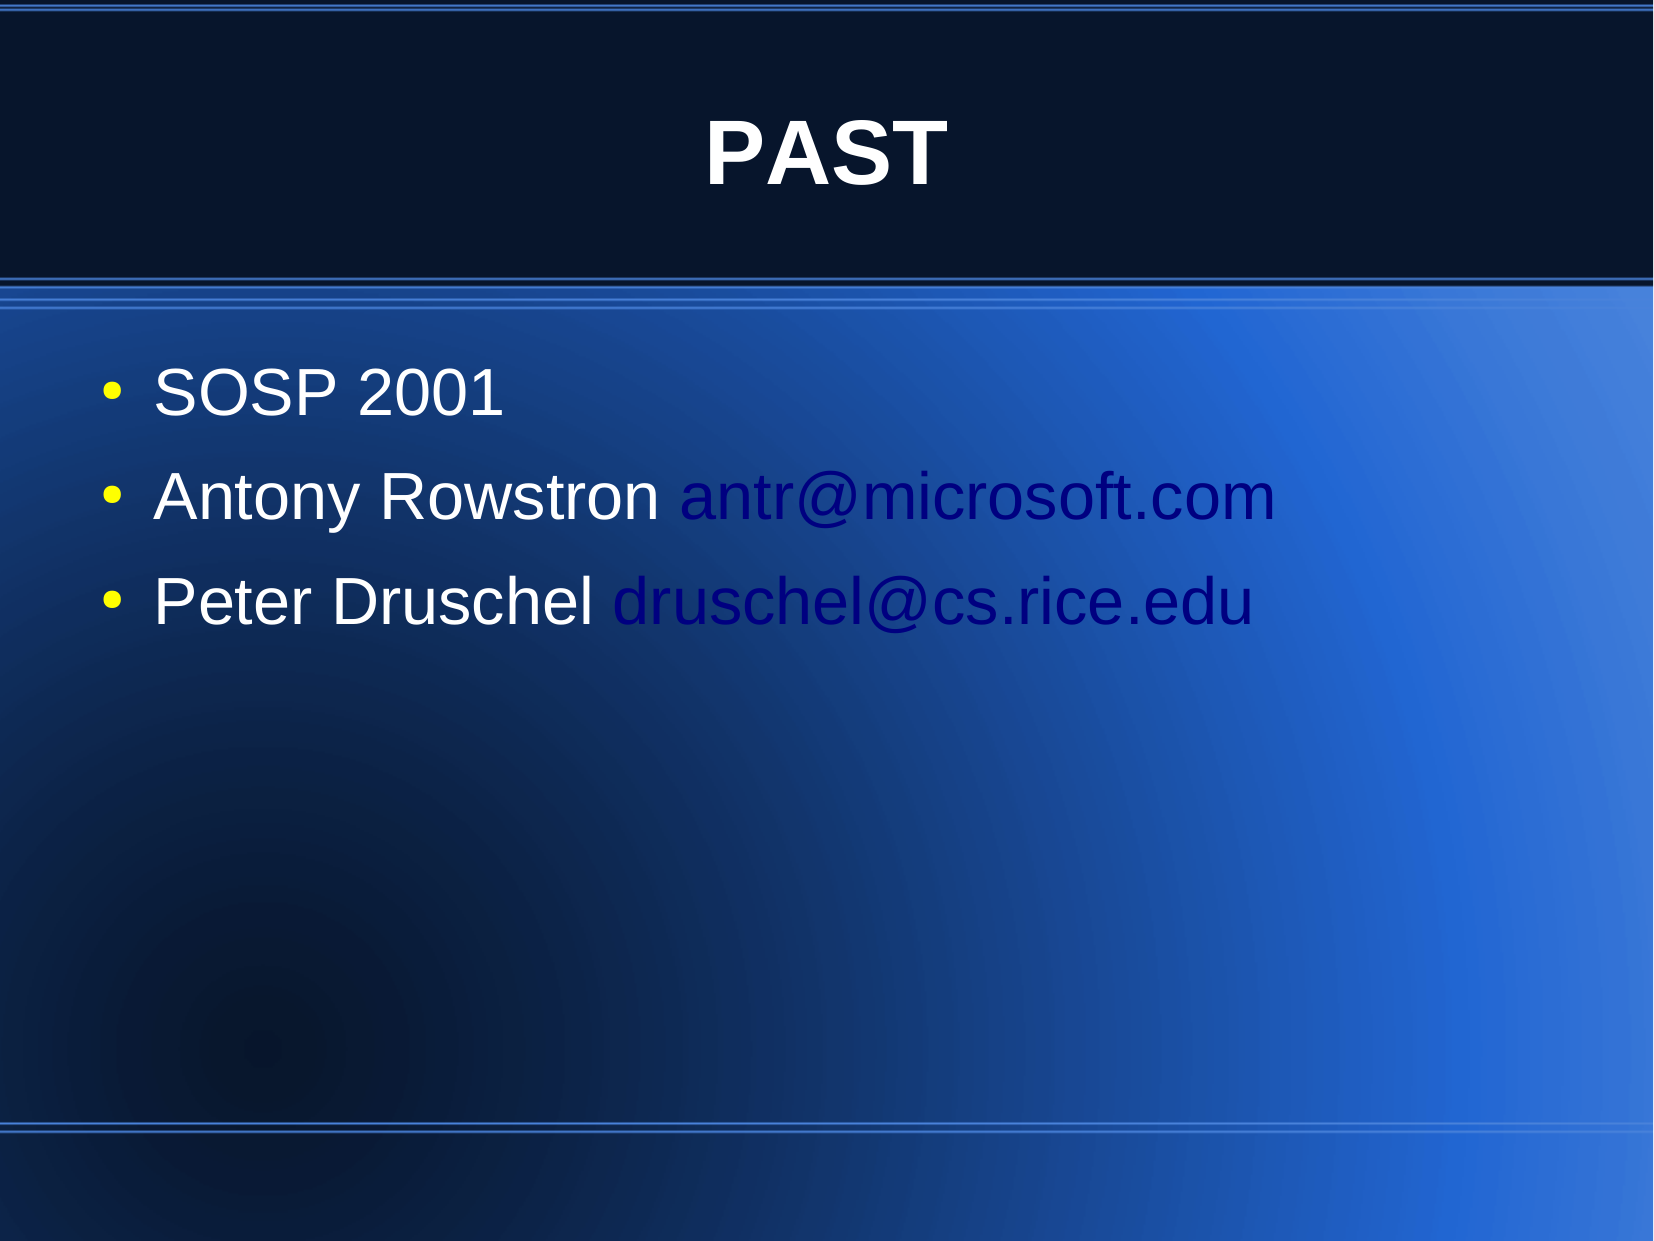

# PAST
SOSP 2001
Antony Rowstron antr@microsoft.com
Peter Druschel druschel@cs.rice.edu